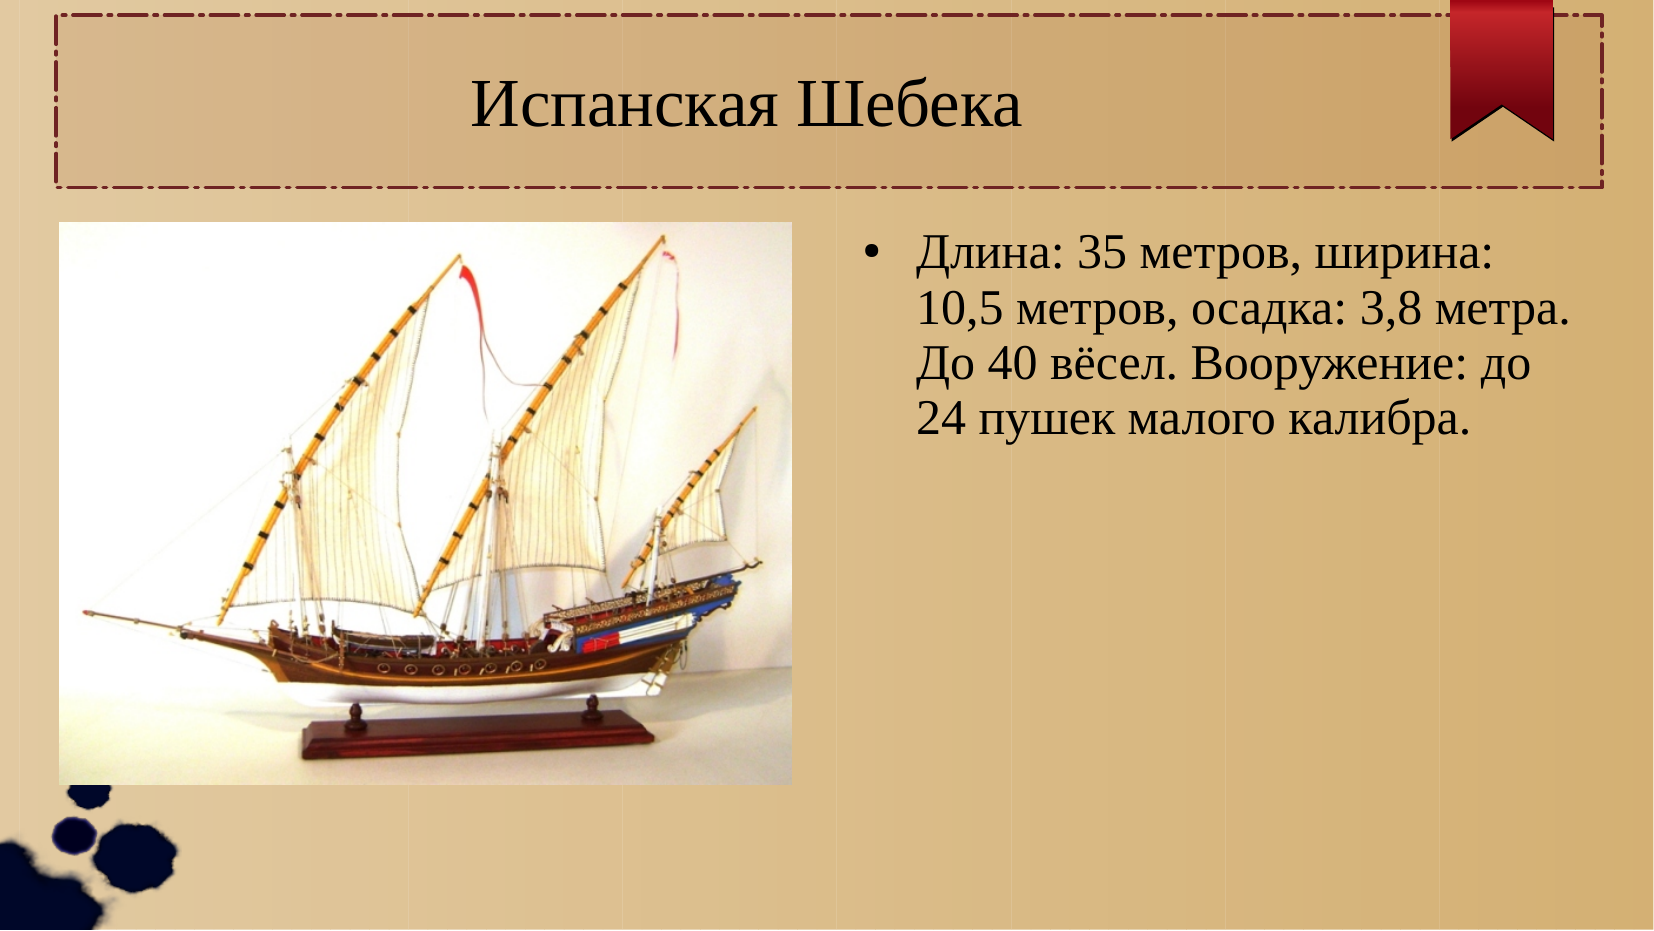

# Испанская Шебека
Длина: 35 метров, ширина: 10,5 метров, осадка: 3,8 метра. До 40 вёсел. Вооружение: до 24 пушек малого калибра.